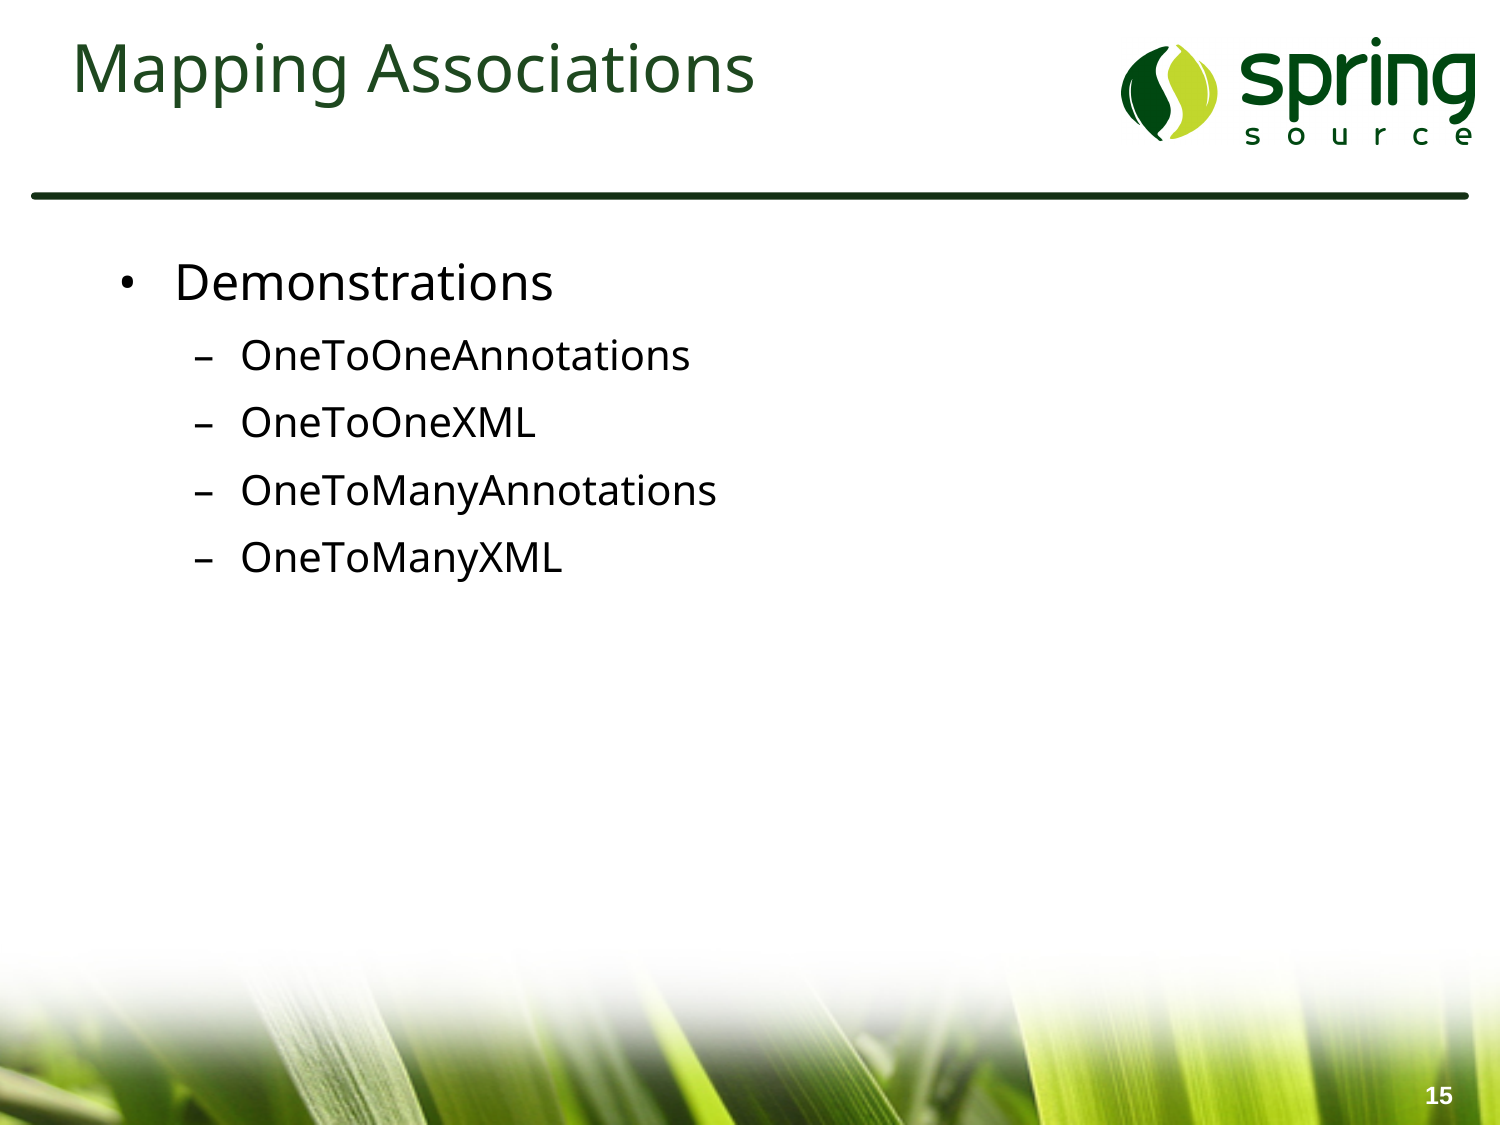

# Mapping Associations
Demonstrations
OneToOneAnnotations
OneToOneXML
OneToManyAnnotations
OneToManyXML